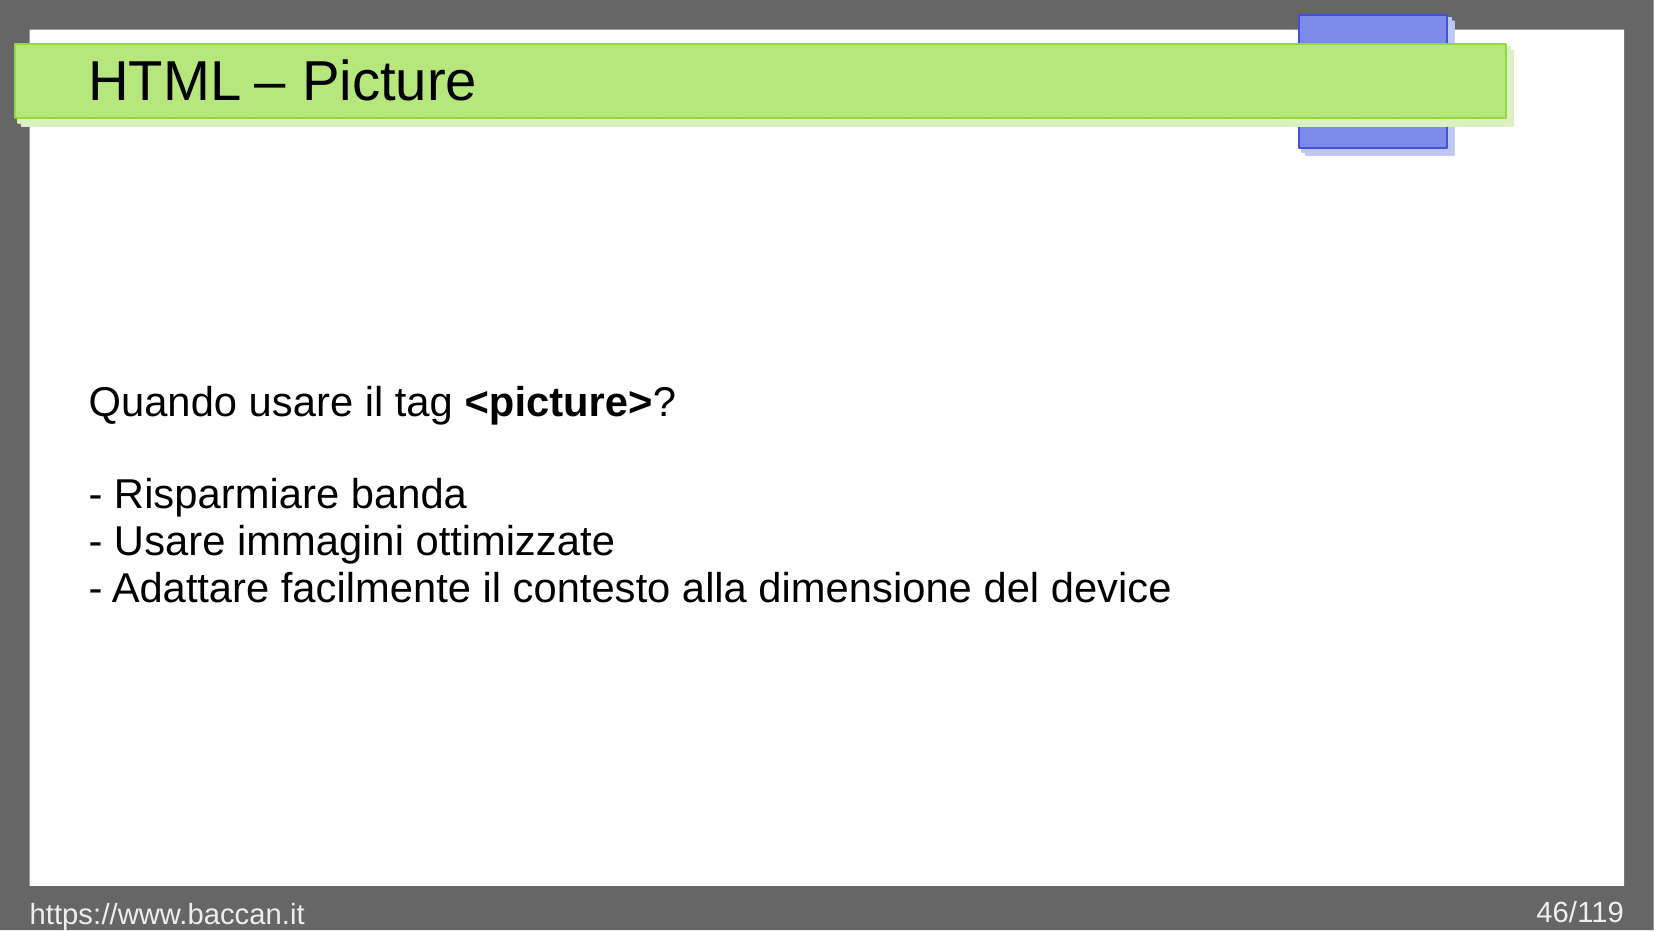

# HTML – Picture
Quando usare il tag <picture>?
- Risparmiare banda
- Usare immagini ottimizzate
- Adattare facilmente il contesto alla dimensione del device
46
https://www.baccan.it